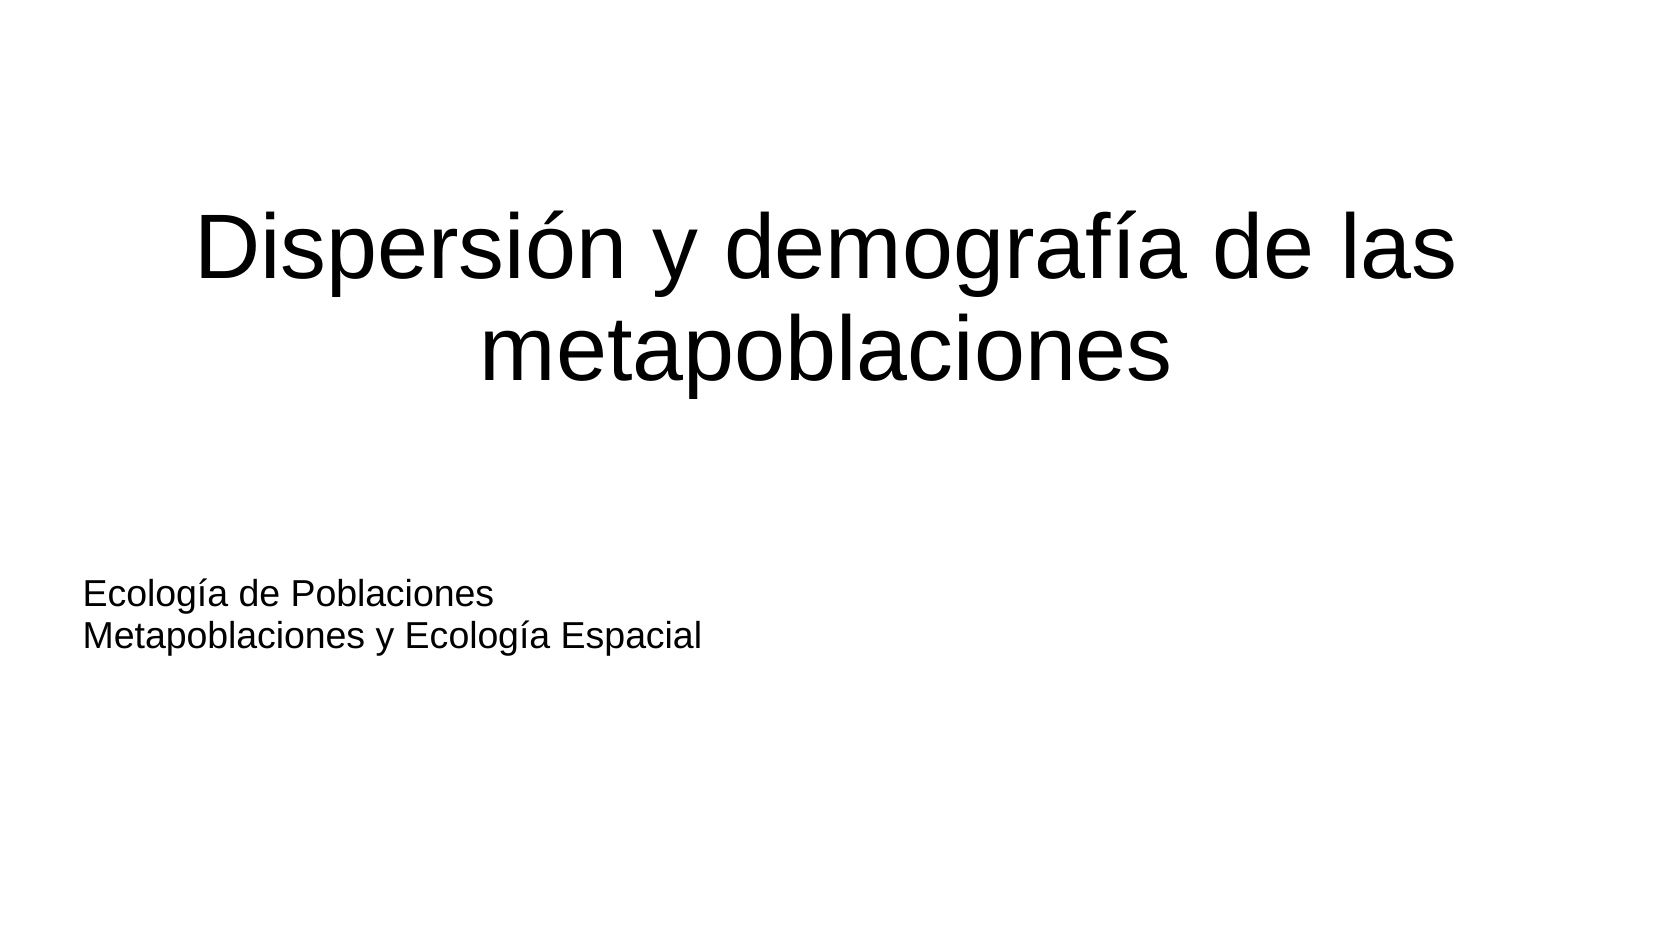

# Dispersión y demografía de las metapoblaciones
Ecología de Poblaciones
Metapoblaciones y Ecología Espacial